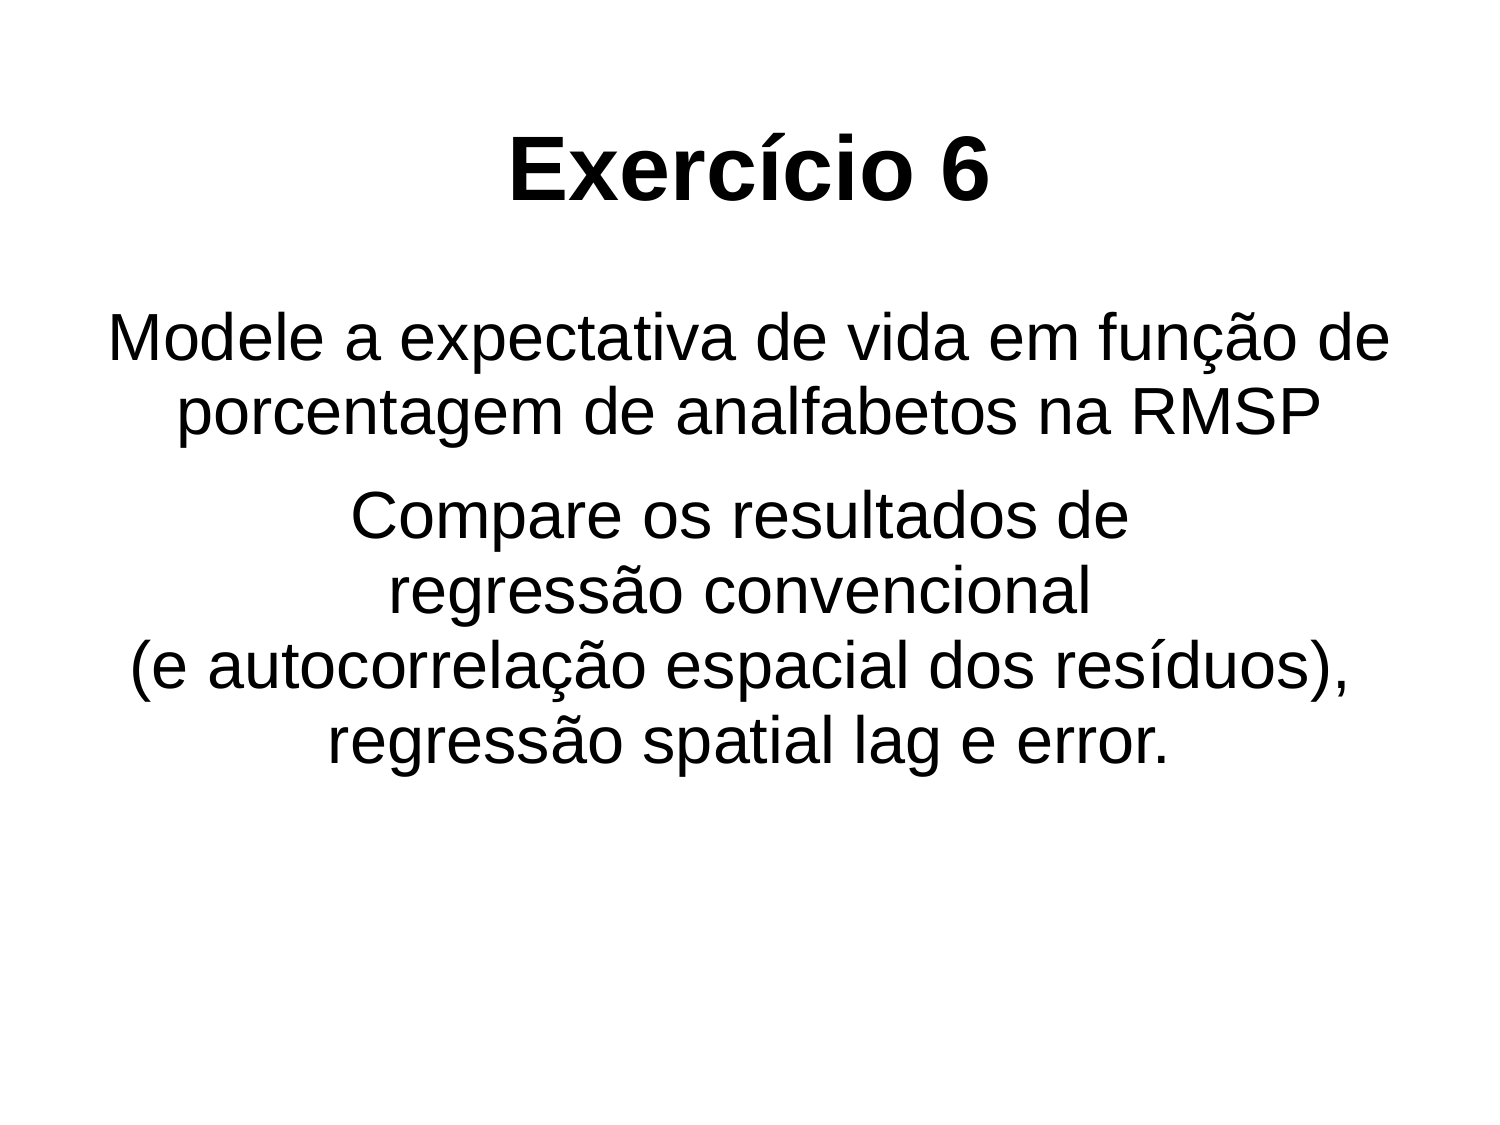

# Exercício 6
Modele a expectativa de vida em função de porcentagem de analfabetos na RMSP
Compare os resultados de
regressão convencional
(e autocorrelação espacial dos resíduos),
regressão spatial lag e error.